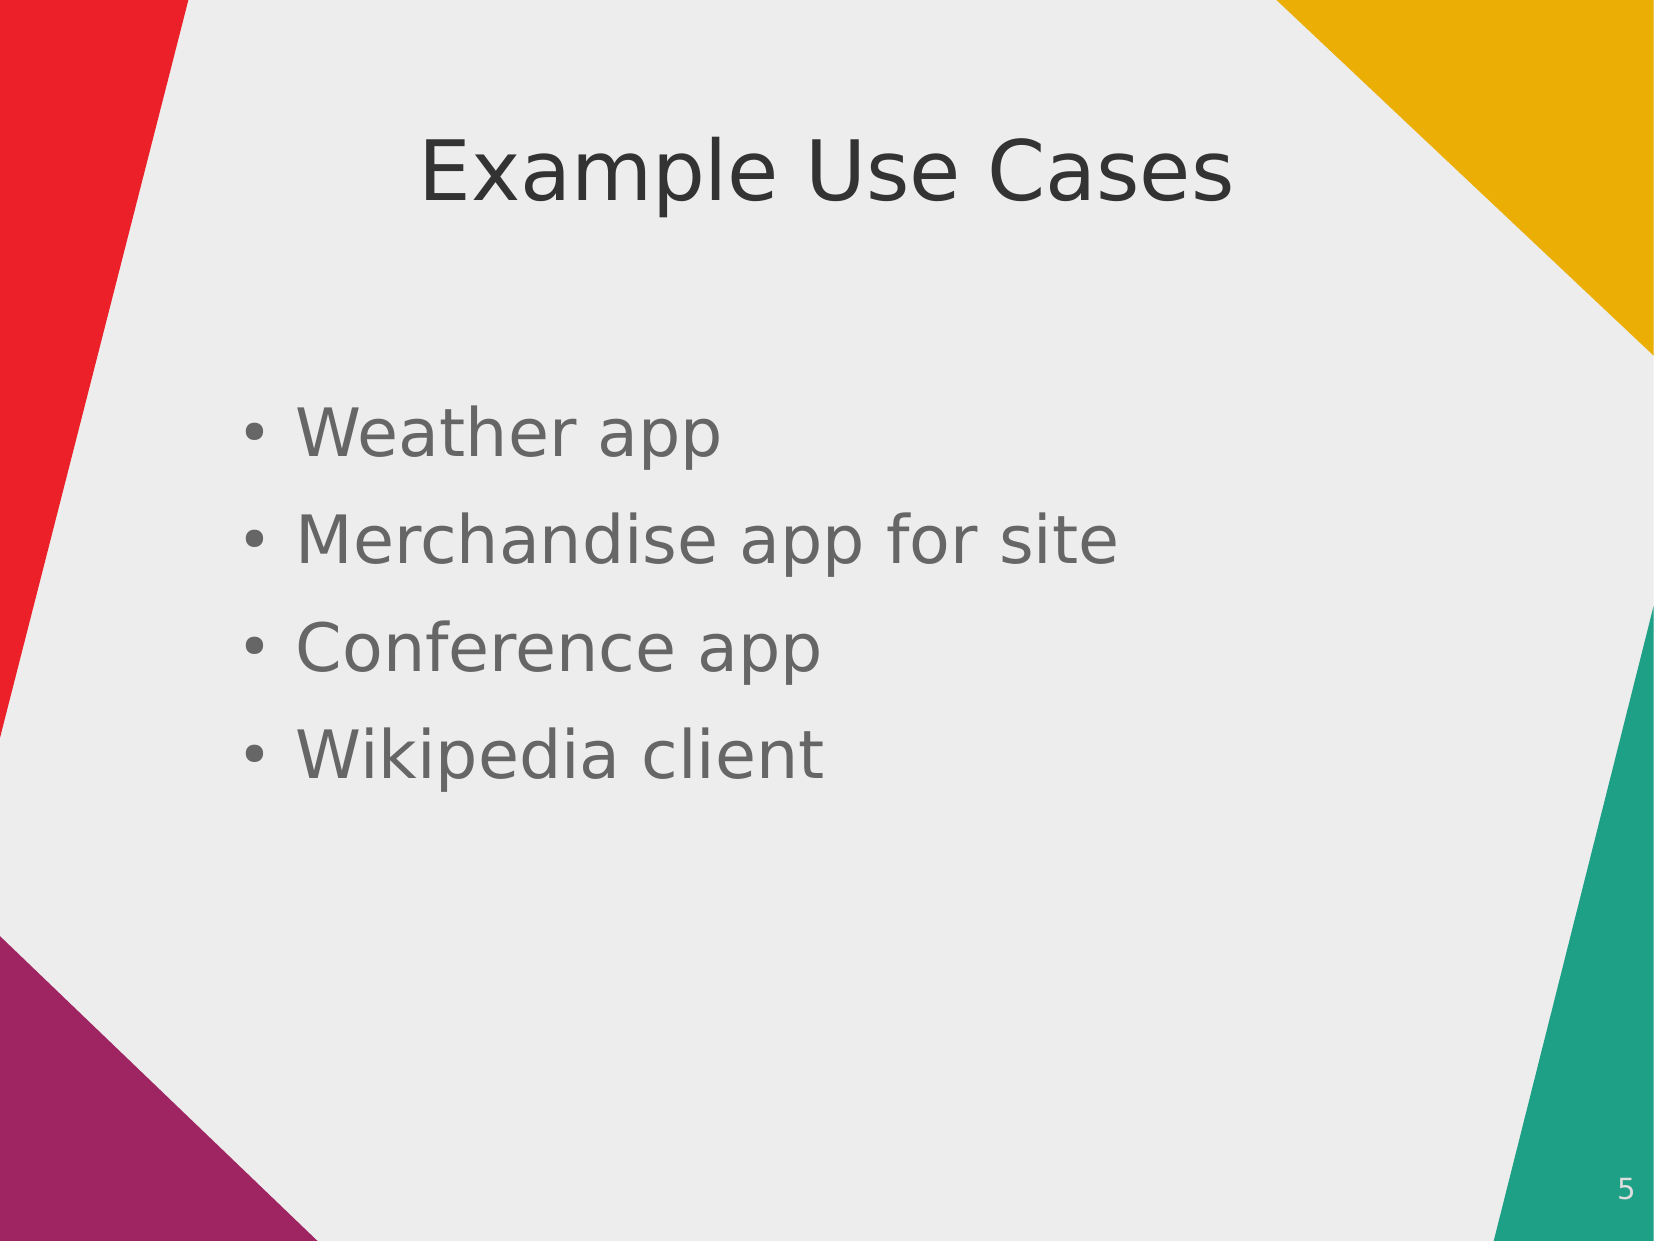

# Example Use Cases
Weather app
Merchandise app for site
Conference app
Wikipedia client
5